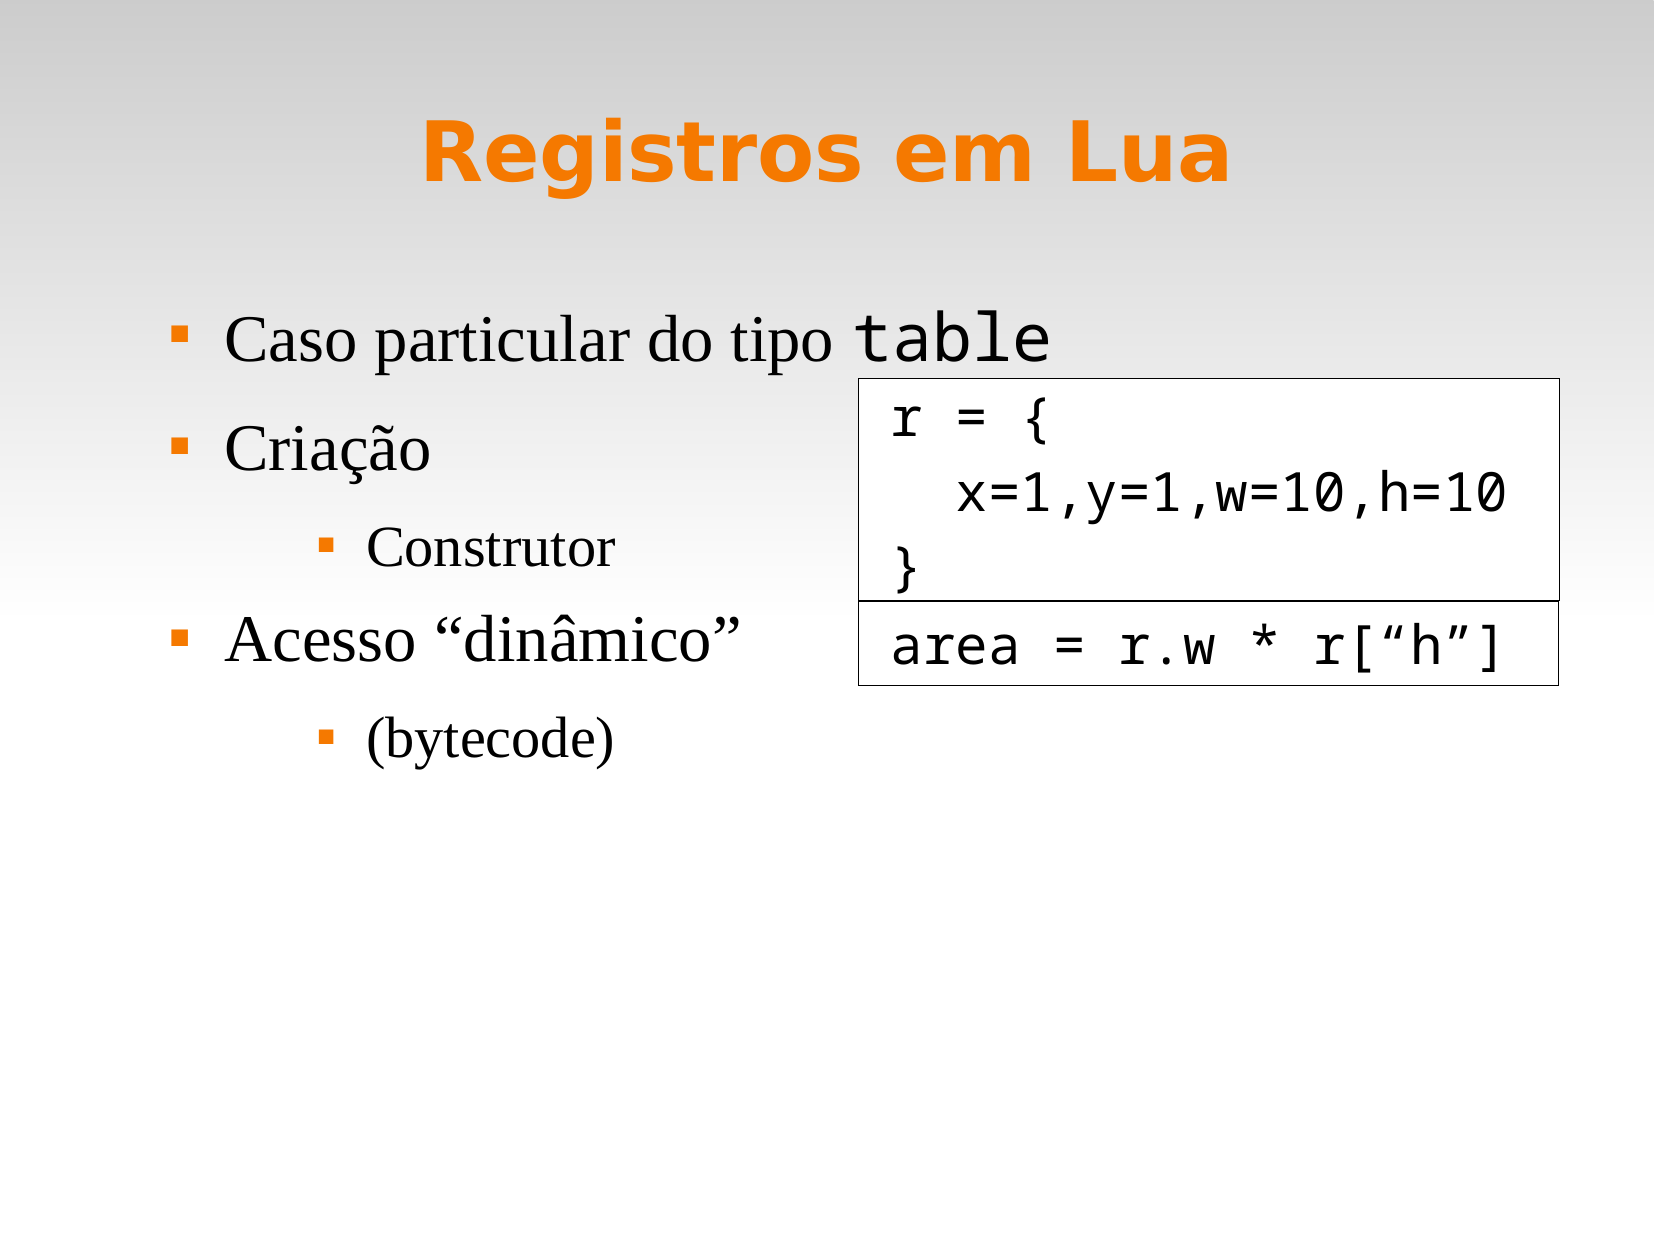

# Registros em Lua
Caso particular do tipo table
Criação
Construtor
Acesso “dinâmico”
(bytecode)
 r = {
 x=1,y=1,w=10,h=10
 }
 area = r.w * r[“h”]